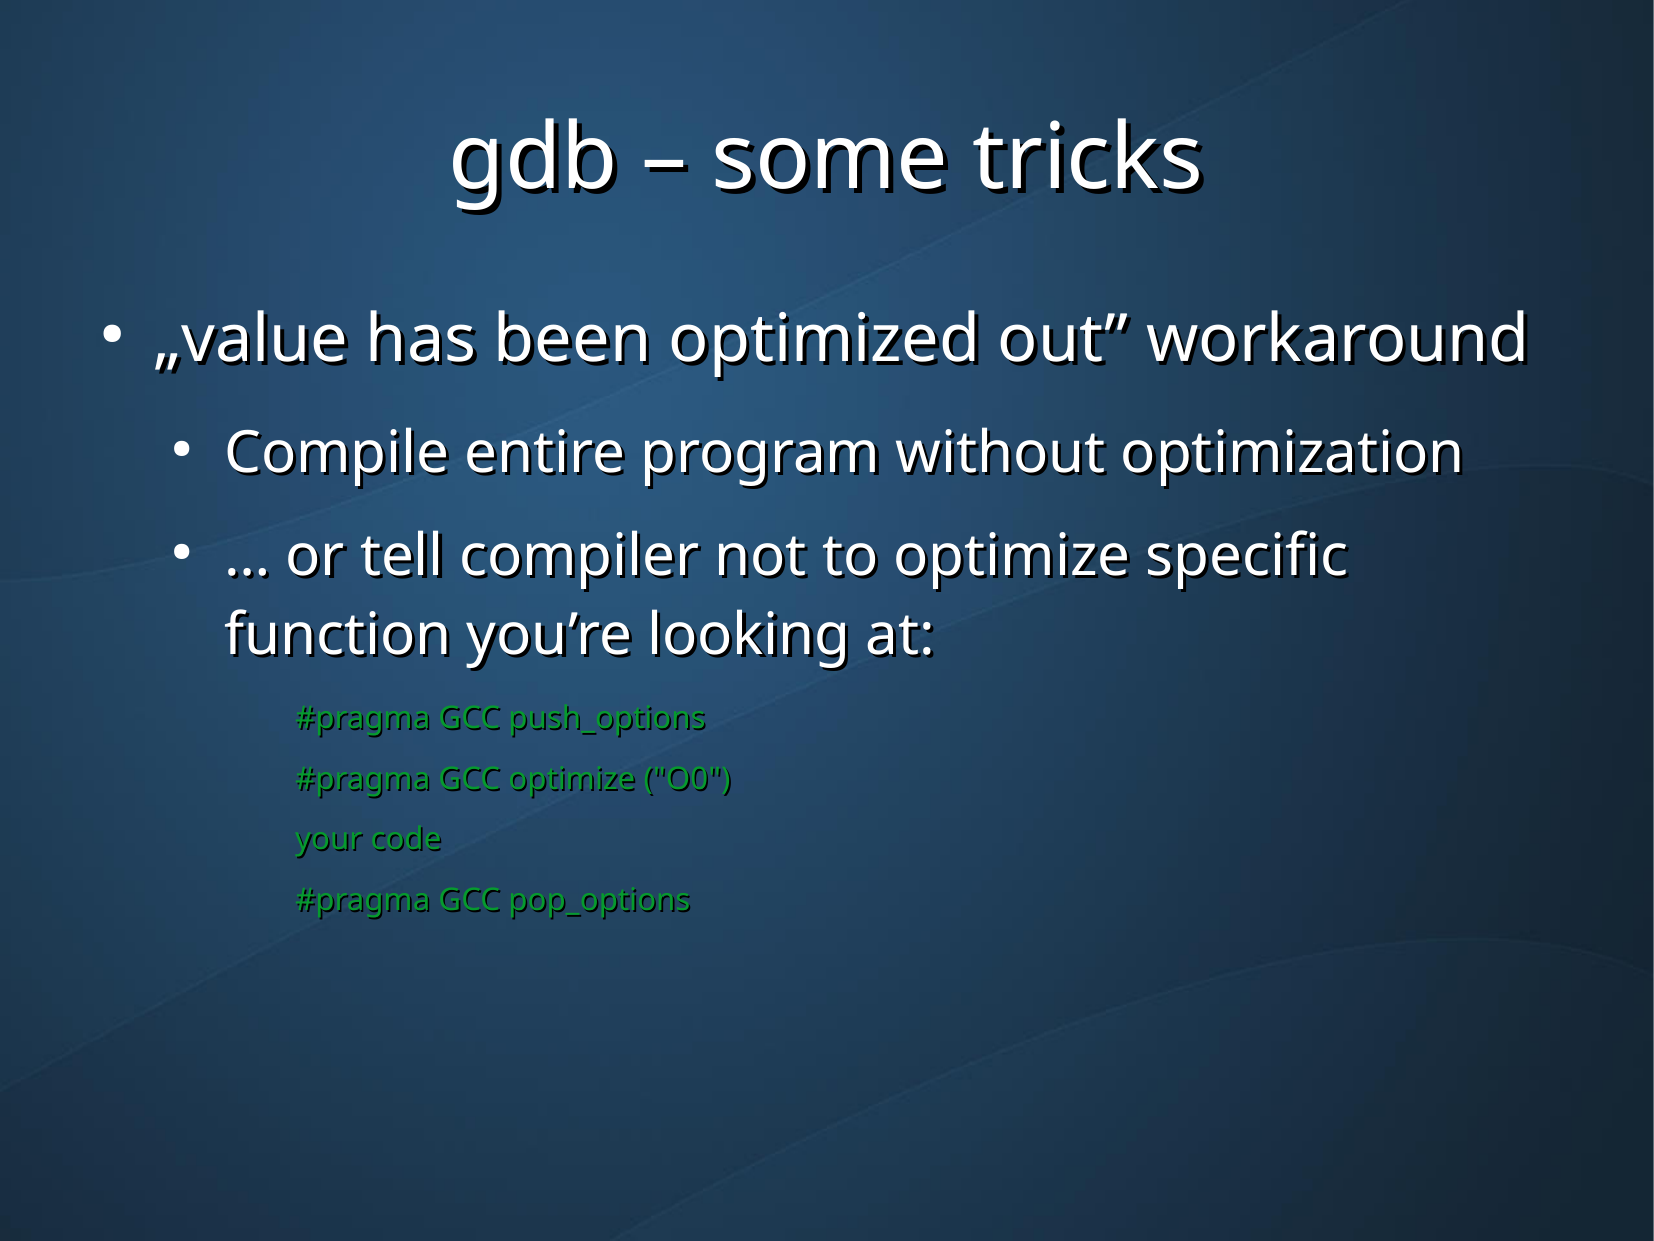

# gdb – some tricks
„value has been optimized out” workaround
Compile entire program without optimization
… or tell compiler not to optimize specific function you’re looking at:
#pragma GCC push_options
#pragma GCC optimize ("O0")
your code
#pragma GCC pop_options